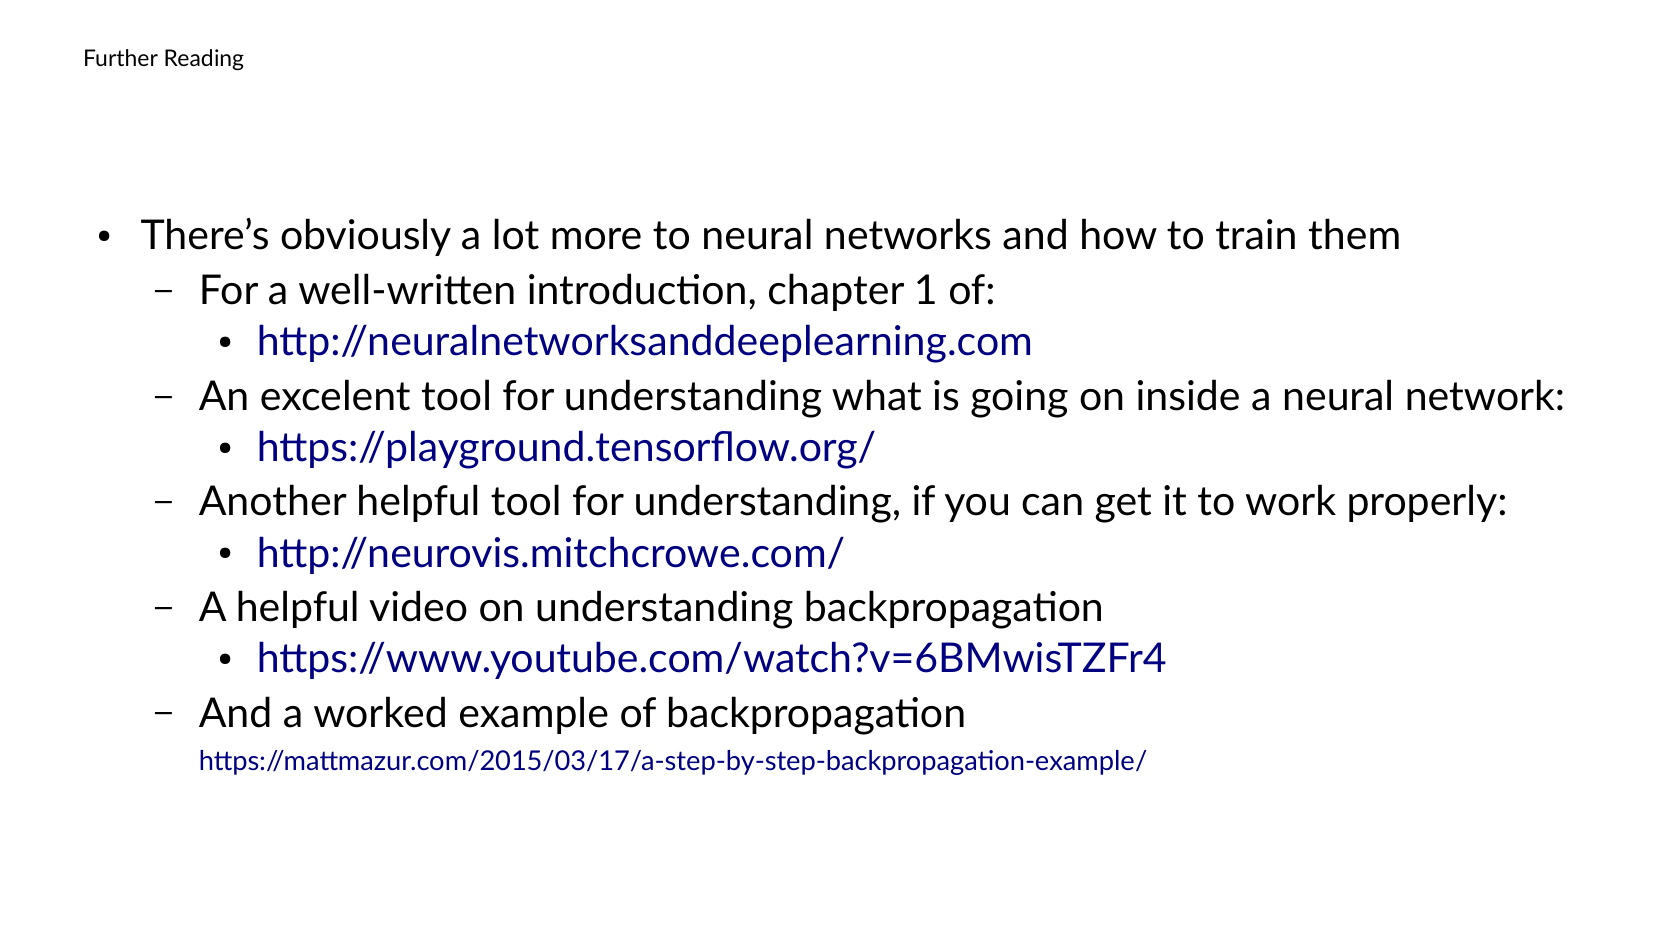

# Further Reading
There’s obviously a lot more to neural networks and how to train them
For a well-written introduction, chapter 1 of:
http://neuralnetworksanddeeplearning.com
An excelent tool for understanding what is going on inside a neural network:
https://playground.tensorflow.org/
Another helpful tool for understanding, if you can get it to work properly:
http://neurovis.mitchcrowe.com/
A helpful video on understanding backpropagation
https://www.youtube.com/watch?v=6BMwisTZFr4
And a worked example of backpropagation
https://mattmazur.com/2015/03/17/a-step-by-step-backpropagation-example/